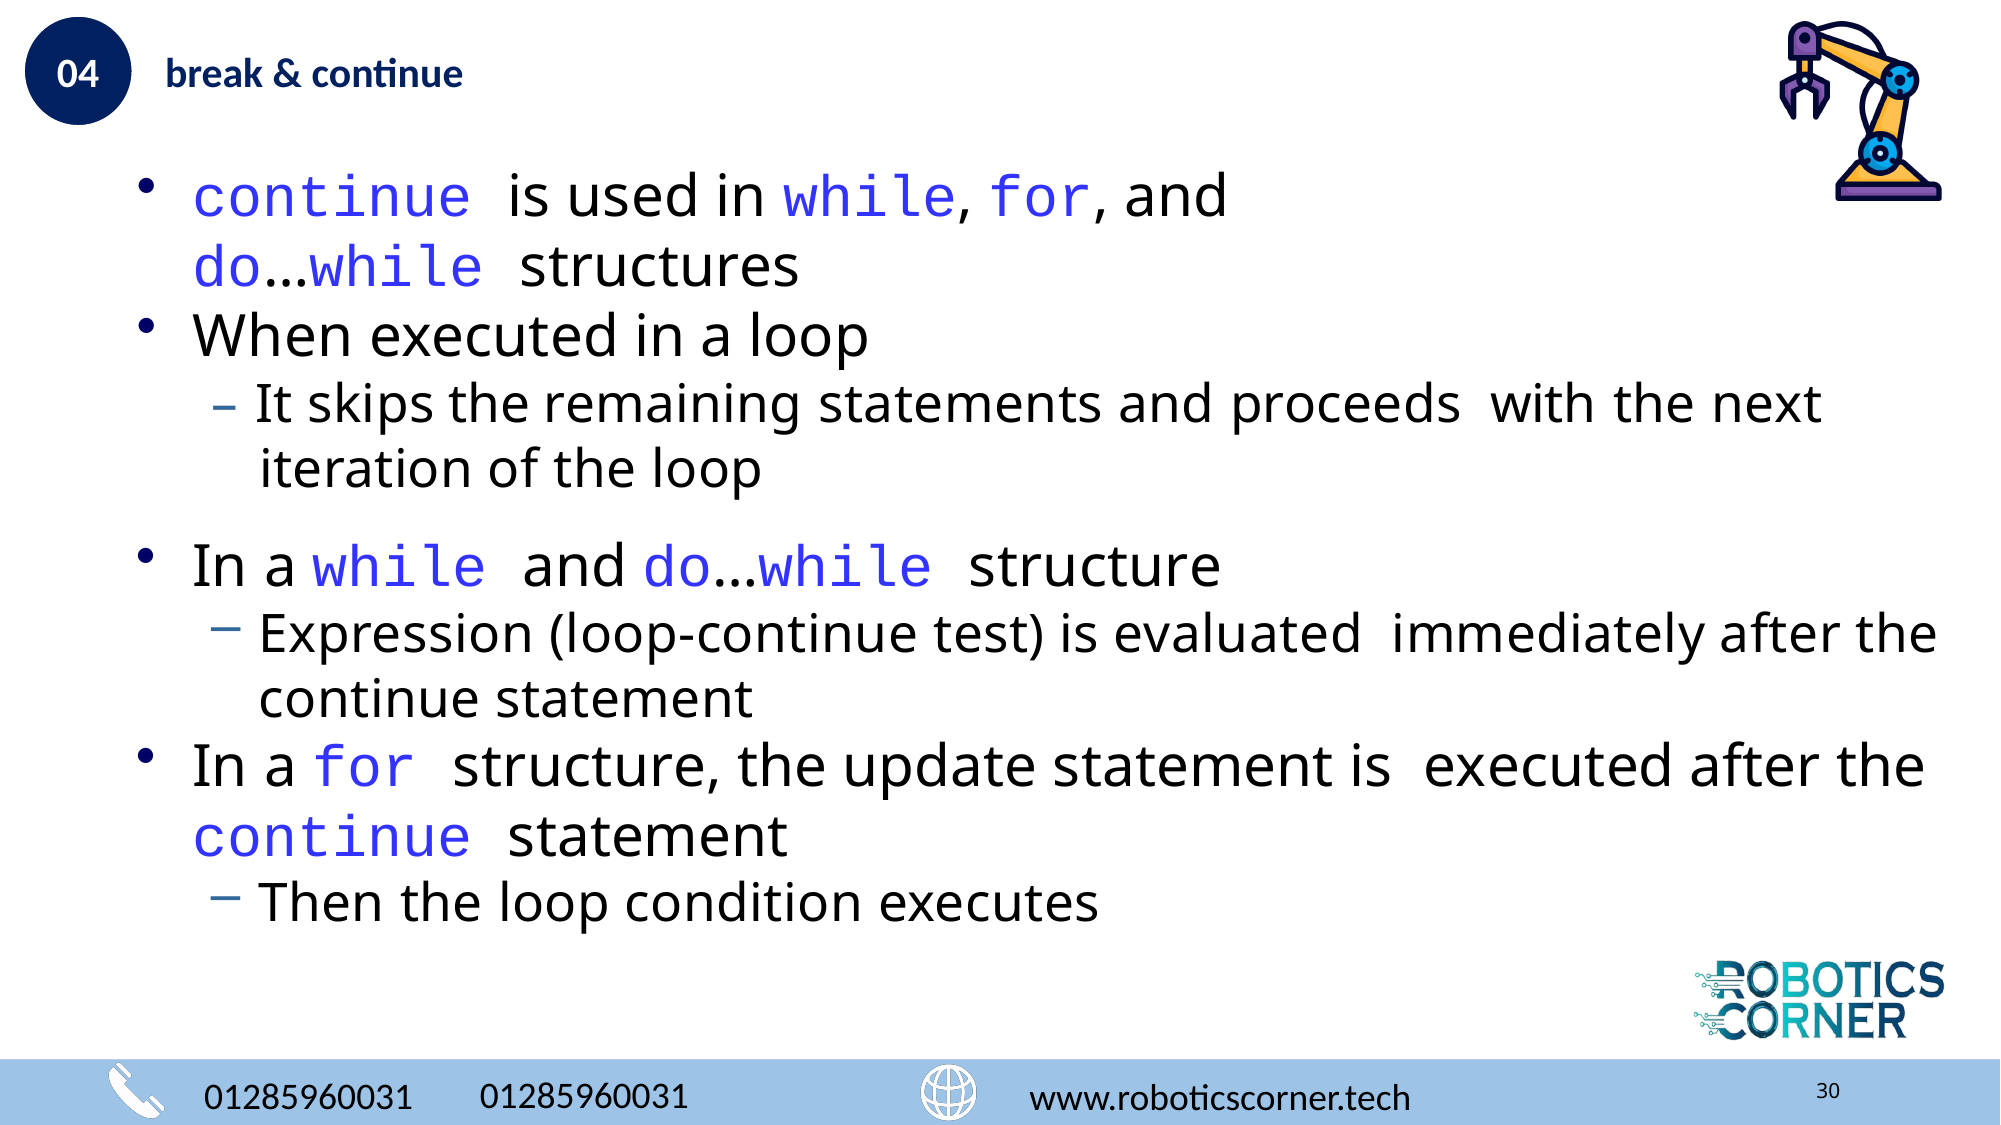

04
break & continue
continue is used in while, for, and
do…while structures
When executed in a loop
– It skips the remaining statements and proceeds with the next iteration of the loop
In a while and do…while structure
Expression (loop-continue test) is evaluated immediately after the continue statement
In a for structure, the update statement is executed after the continue statement
Then the loop condition executes
C++ Programming: From Problem Analysis to Program Design, Third Edition
01285960031
01285960031
www.roboticscorner.tech